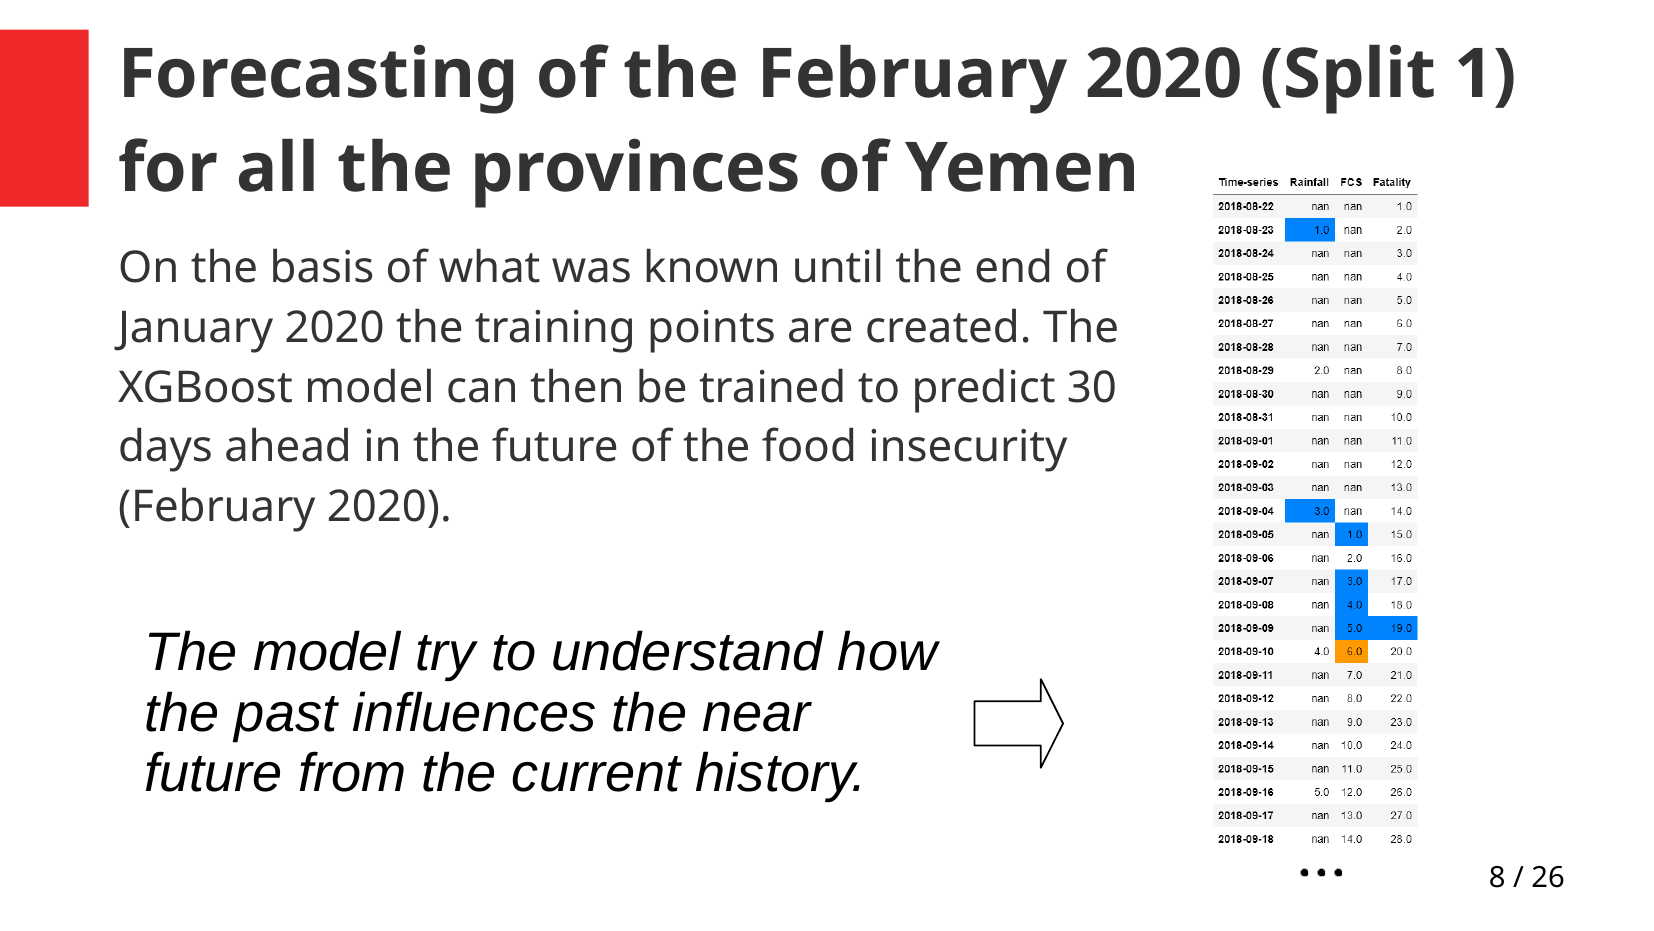

# Forecasting of the February 2020 (Split 1) for all the provinces of Yemen
On the basis of what was known until the end of January 2020 the training points are created. The XGBoost model can then be trained to predict 30 days ahead in the future of the food insecurity (February 2020).
The model try to understand how the past influences the near future from the current history.
8